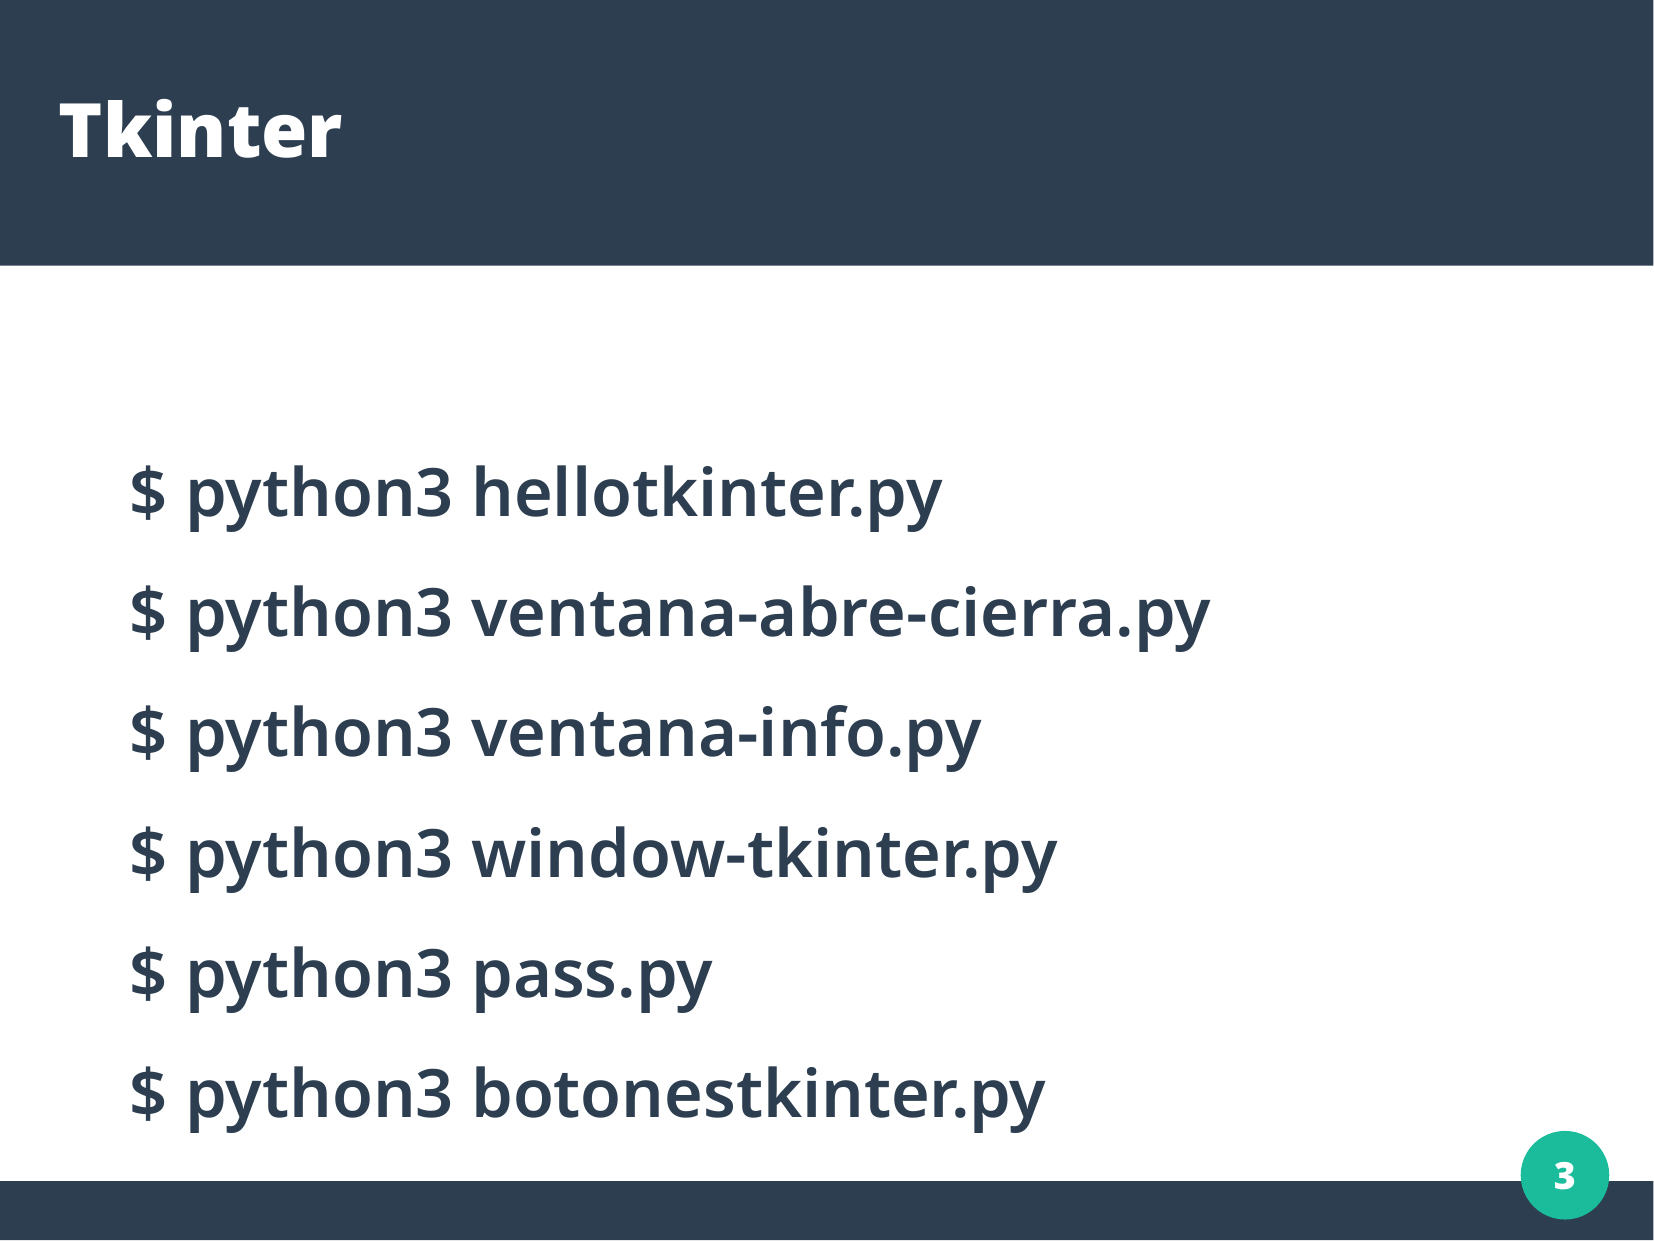

# Tkinter
$ python3 hellotkinter.py
$ python3 ventana-abre-cierra.py
$ python3 ventana-info.py
$ python3 window-tkinter.py
$ python3 pass.py
$ python3 botonestkinter.py
3